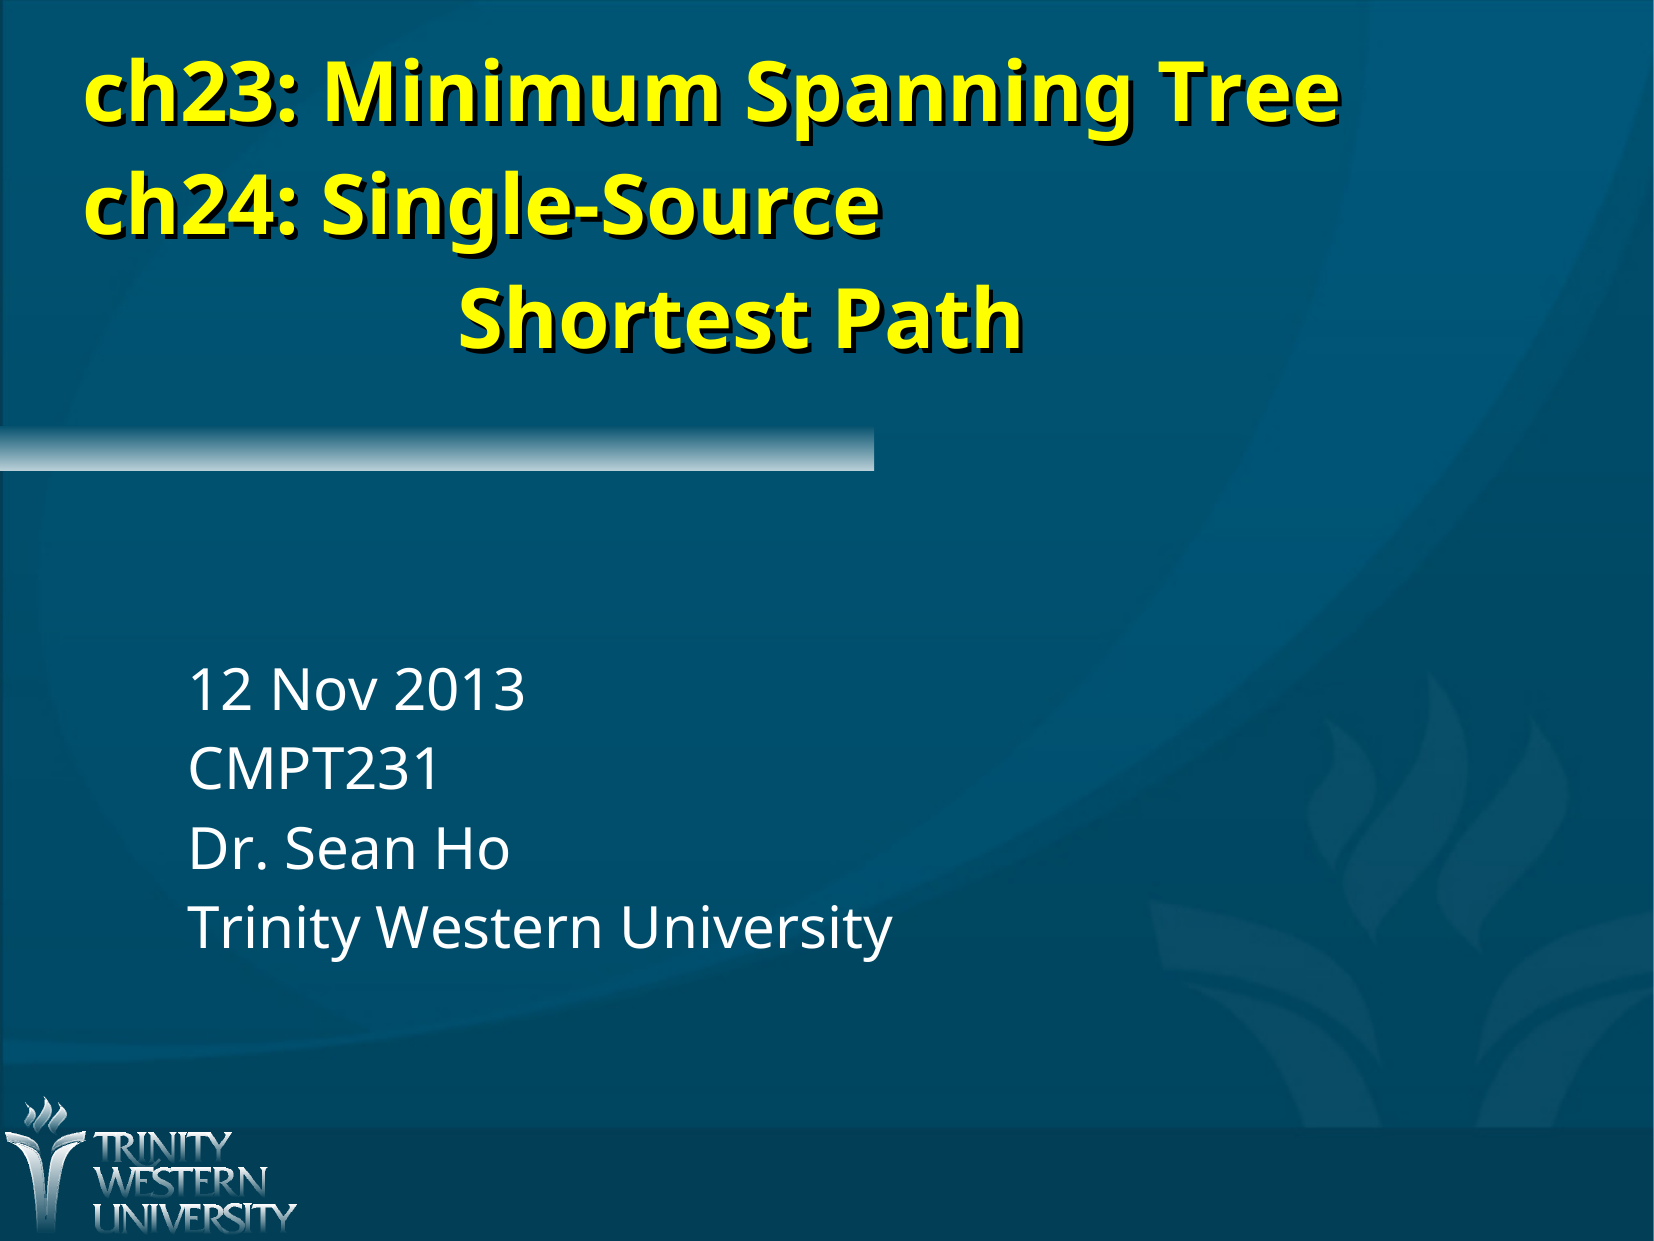

# ch23: Minimum Spanning Tree ch24: Single-Source Shortest Path
12 Nov 2013
CMPT231
Dr. Sean Ho
Trinity Western University